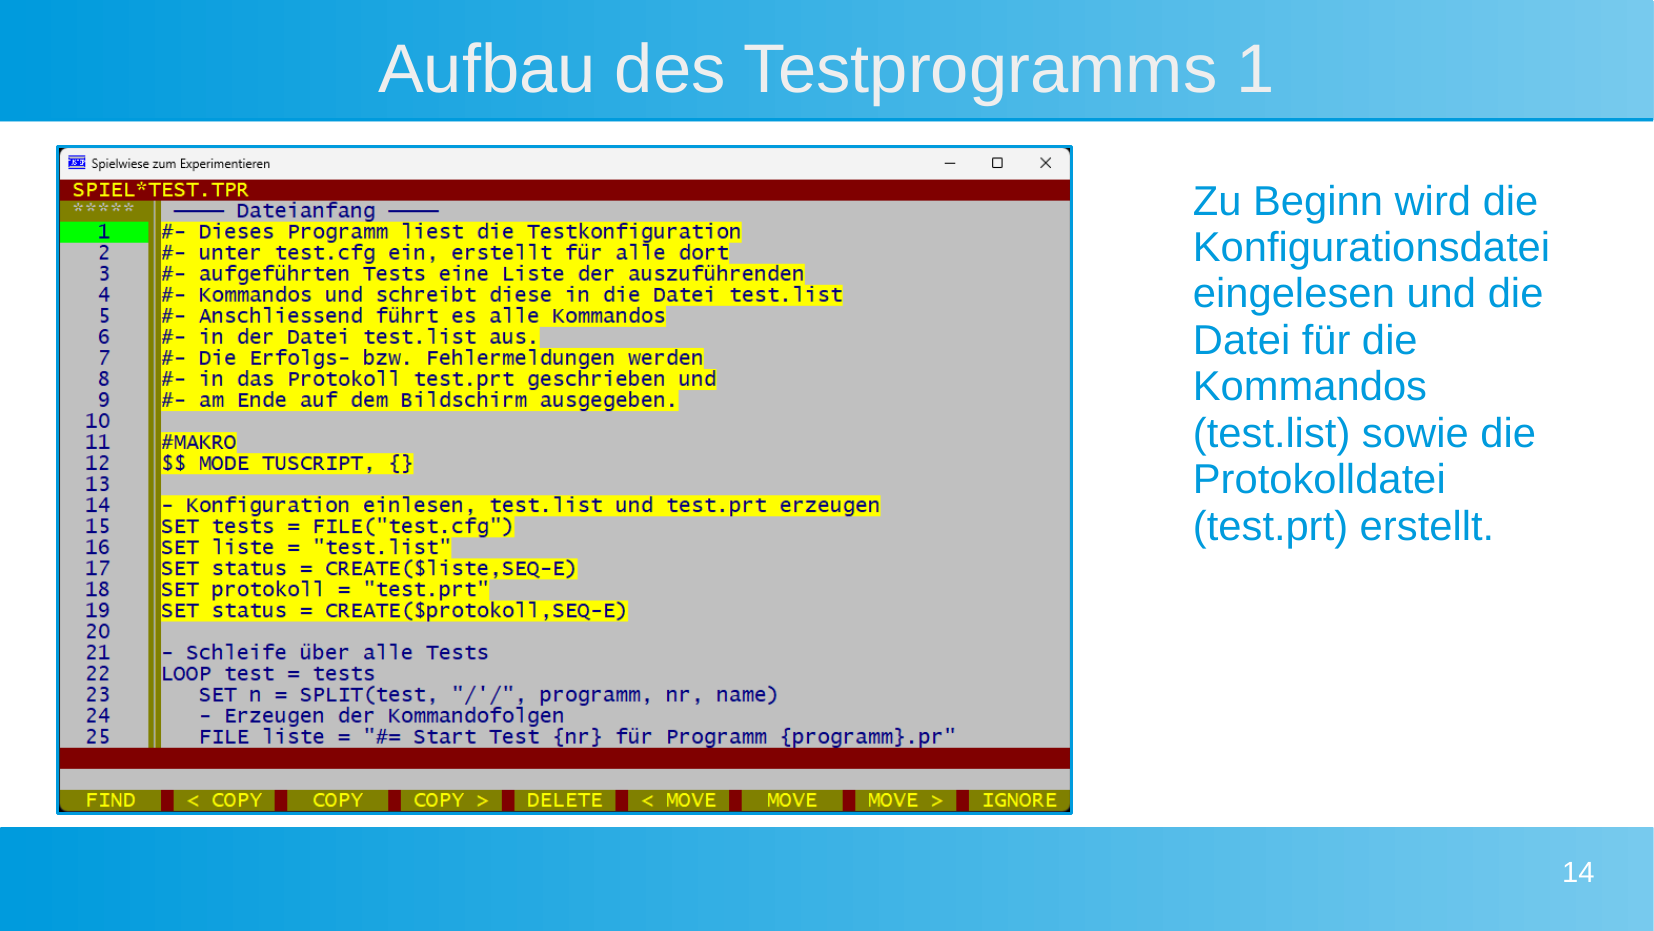

# Aufbau des Testprogramms 1
Zu Beginn wird die Konfigurationsdatei eingelesen und die Datei für die Kommandos (test.list) sowie die Protokolldatei (test.prt) erstellt.
14